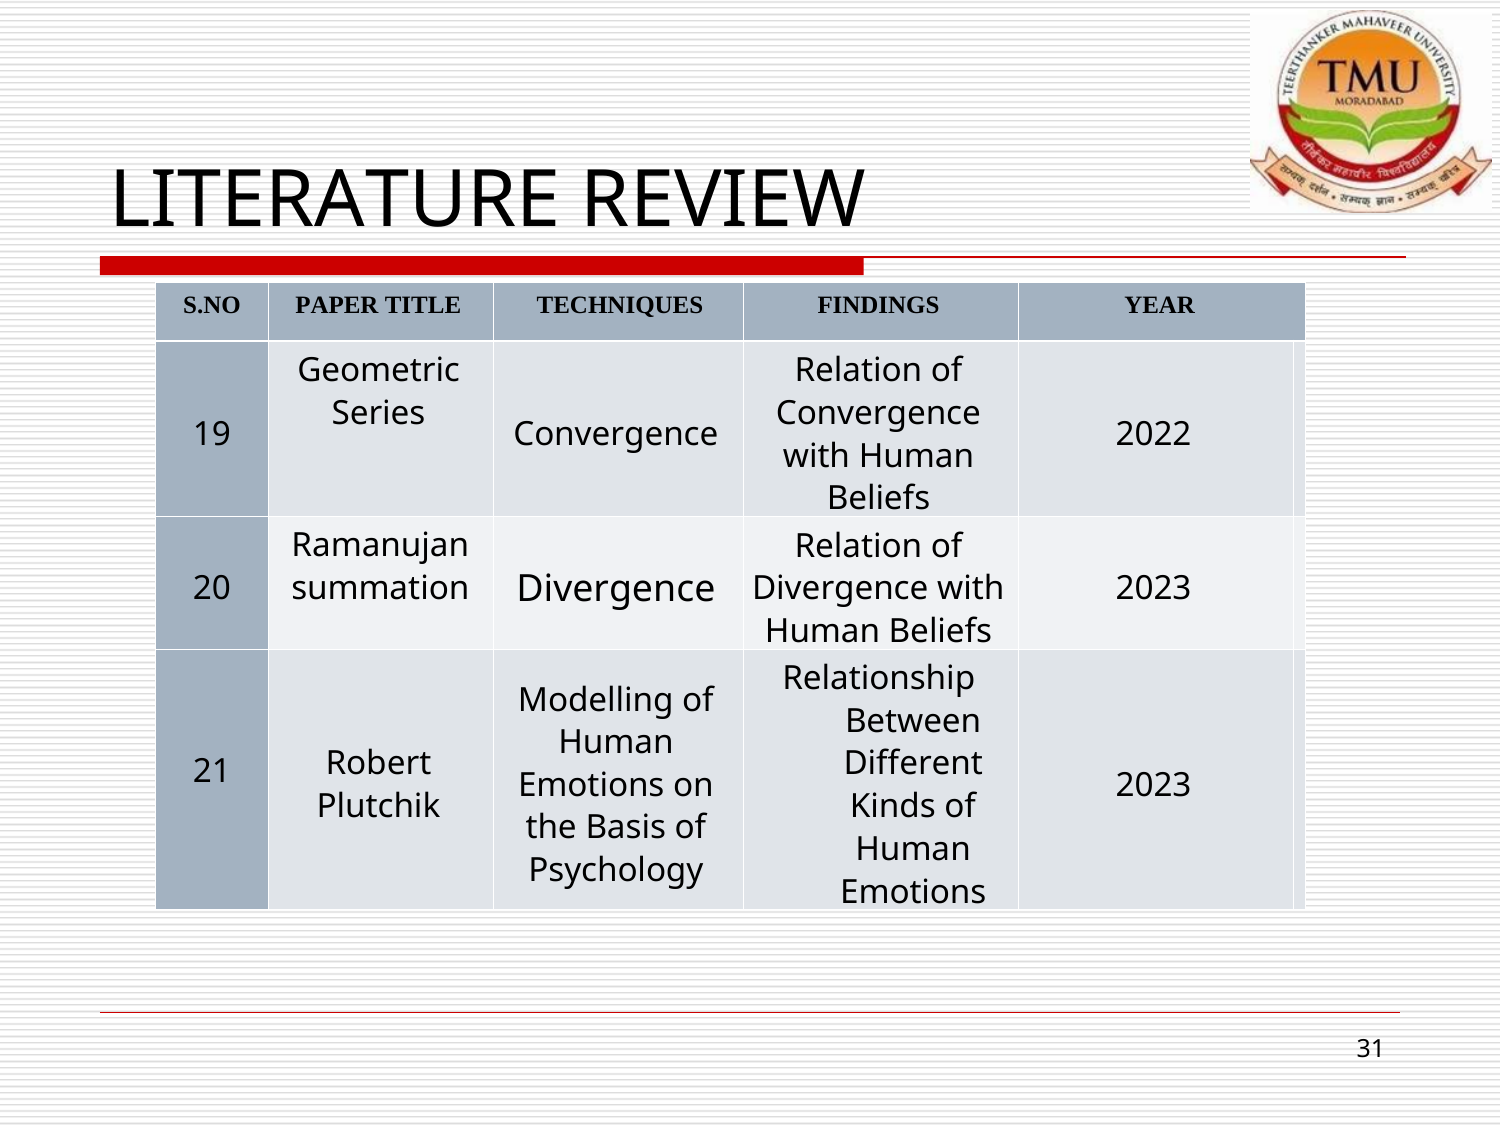

LITERATURE REVIEW
| S.NO | PAPER TITLE | TECHNIQUES | FINDINGS | YEAR | |
| --- | --- | --- | --- | --- | --- |
| 19 | Geometric Series | Convergence | Relation of Convergence with Human Beliefs | 2022 | |
| 20 | Ramanujan summation | Divergence | Relation of Divergence with Human Beliefs | 2023 | |
| 21 | Robert Plutchik | Modelling of Human Emotions on the Basis of Psychology | Relationship Between Different Kinds of Human Emotions | 2023 | |
#